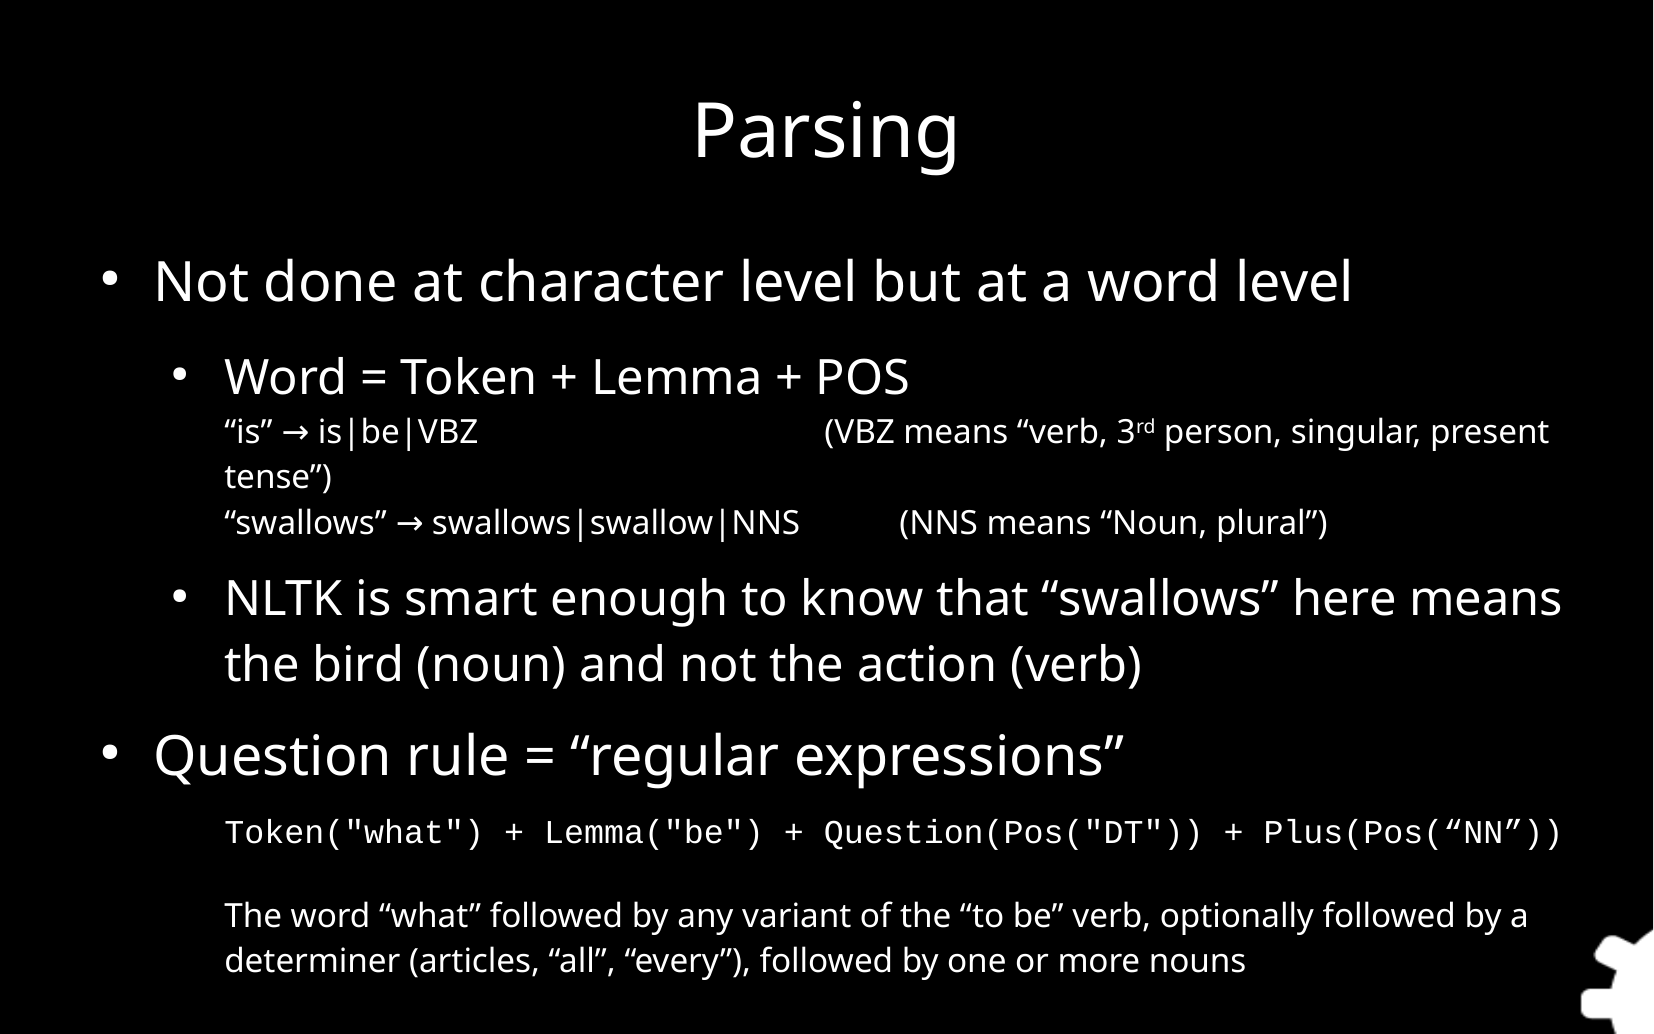

# Parsing
Not done at character level but at a word level
Word = Token + Lemma + POS
“is” → is|be|VBZ					(VBZ means “verb, 3rd person, singular, present tense”)
“swallows” → swallows|swallow|NNS		(NNS means “Noun, plural”)
NLTK is smart enough to know that “swallows” here means the bird (noun) and not the action (verb)
Question rule = “regular expressions”
Token("what") + Lemma("be") + Question(Pos("DT")) + Plus(Pos(“NN”))
The word “what” followed by any variant of the “to be” verb, optionally followed by a determiner (articles, “all”, “every”), followed by one or more nouns